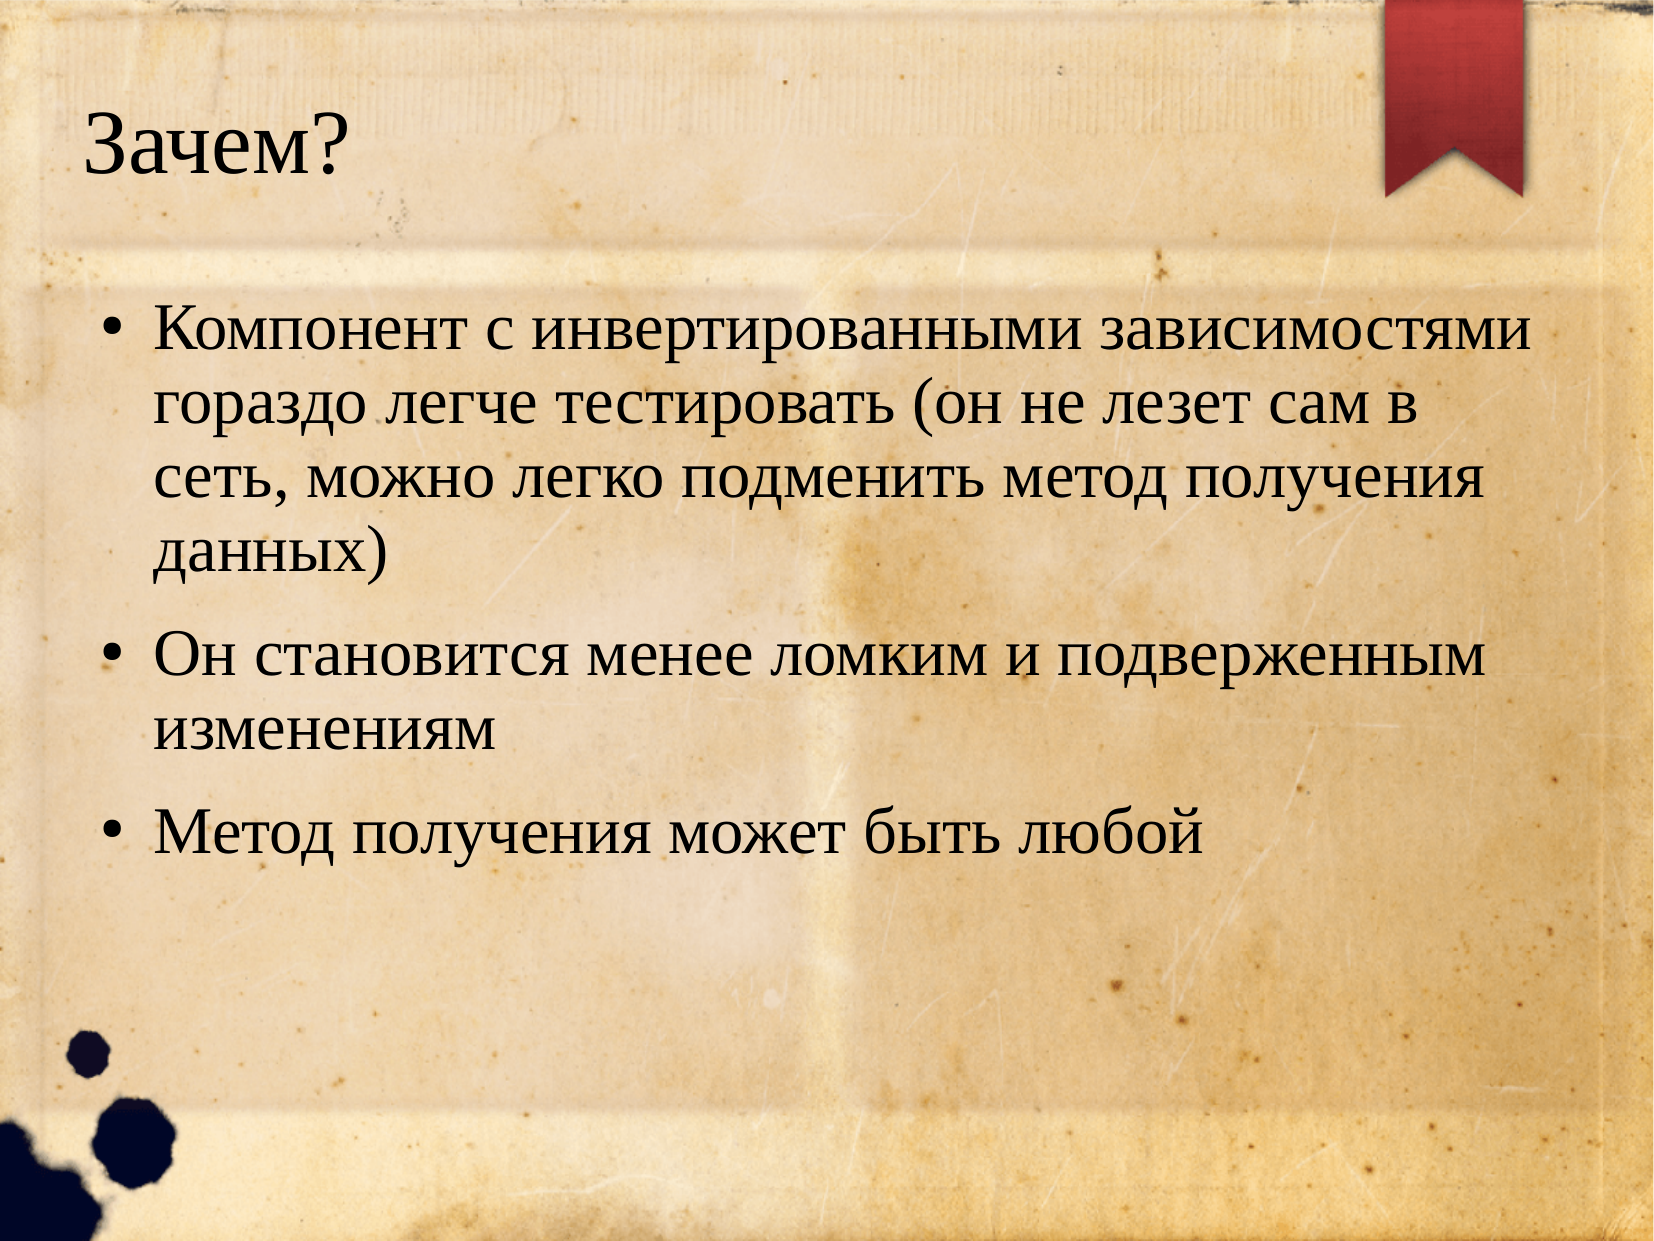

# Зачем?
Компонент с инвертированными зависимостями гораздо легче тестировать (он не лезет сам в сеть, можно легко подменить метод получения данных)
Он становится менее ломким и подверженным изменениям
Метод получения может быть любой